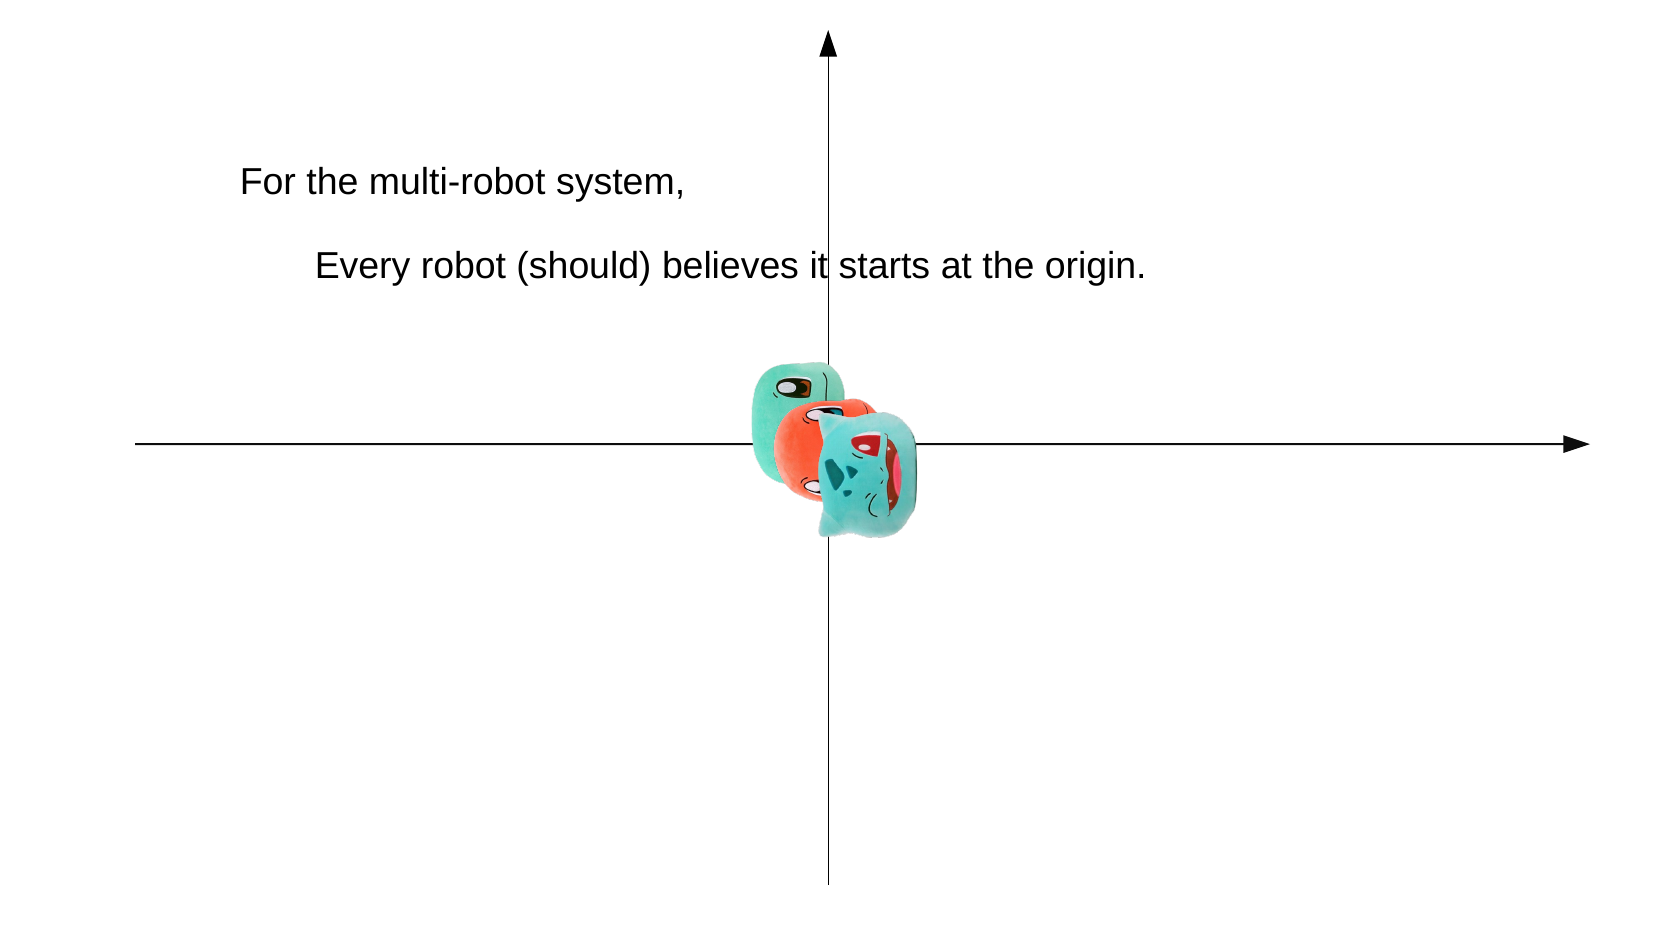

For the multi-robot system,
	Every robot (should) believes it starts at the origin.